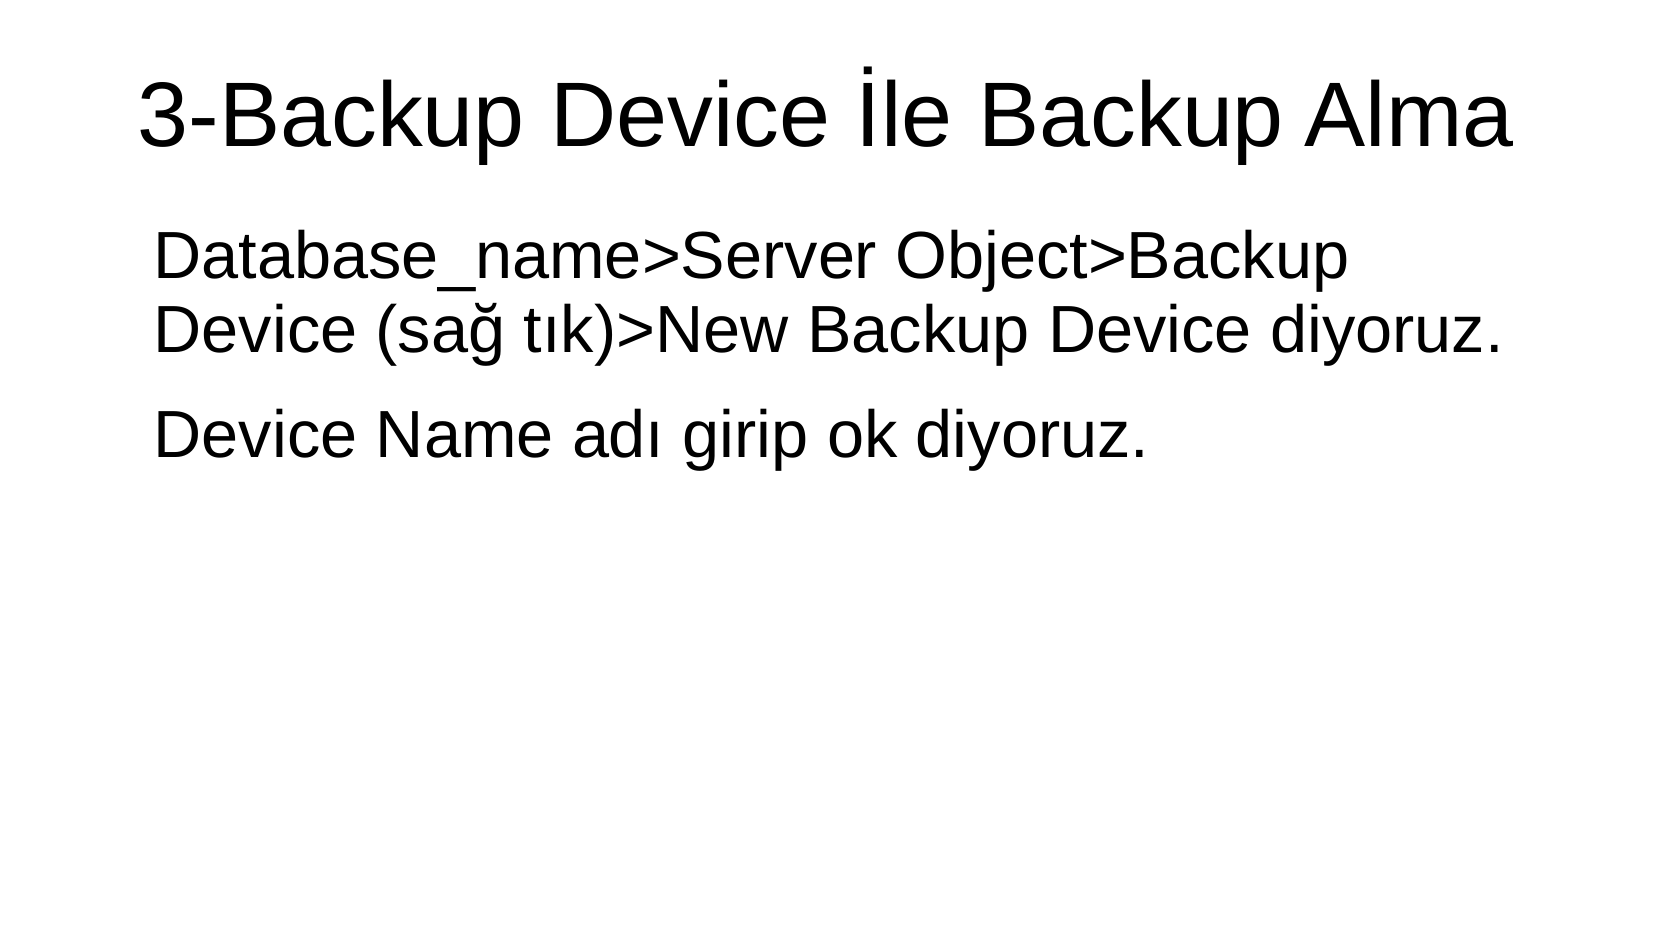

# 3-Backup Device İle Backup Alma
Database_name>Server Object>Backup Device (sağ tık)>New Backup Device diyoruz.
Device Name adı girip ok diyoruz.